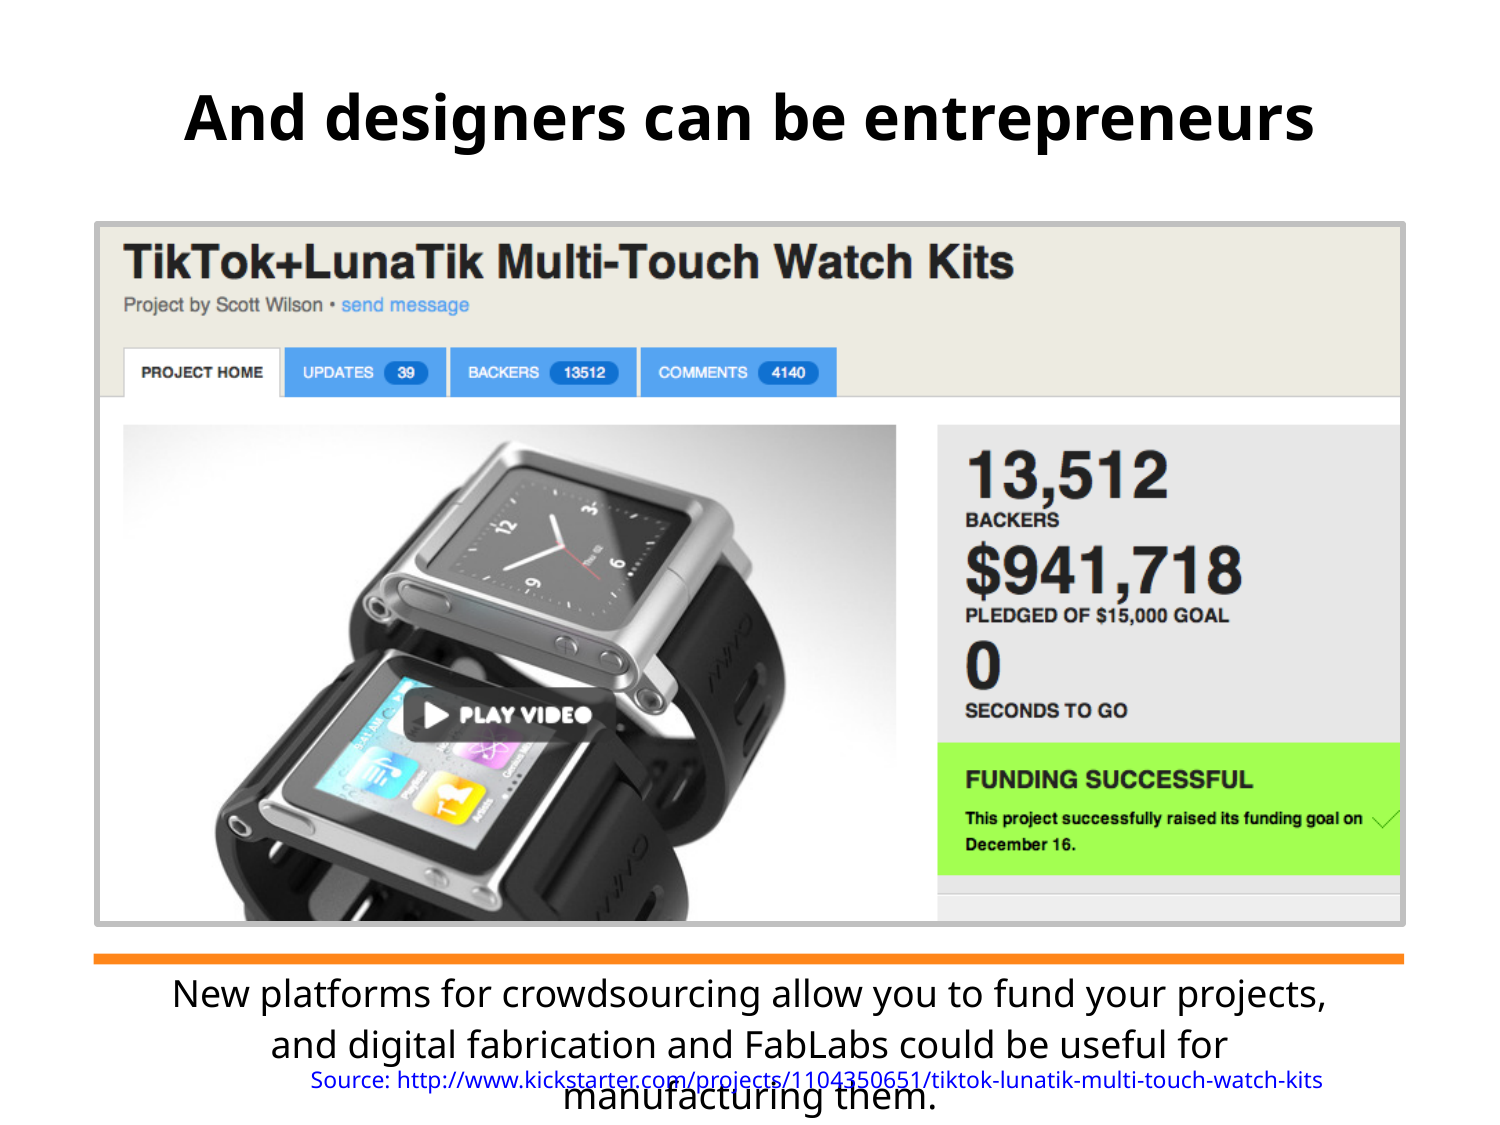

# And designers can be entrepreneurs
New platforms for crowdsourcing allow you to fund your projects, and digital fabrication and FabLabs could be useful for manufacturing them.
Source: http://www.kickstarter.com/projects/1104350651/tiktok-lunatik-multi-touch-watch-kits